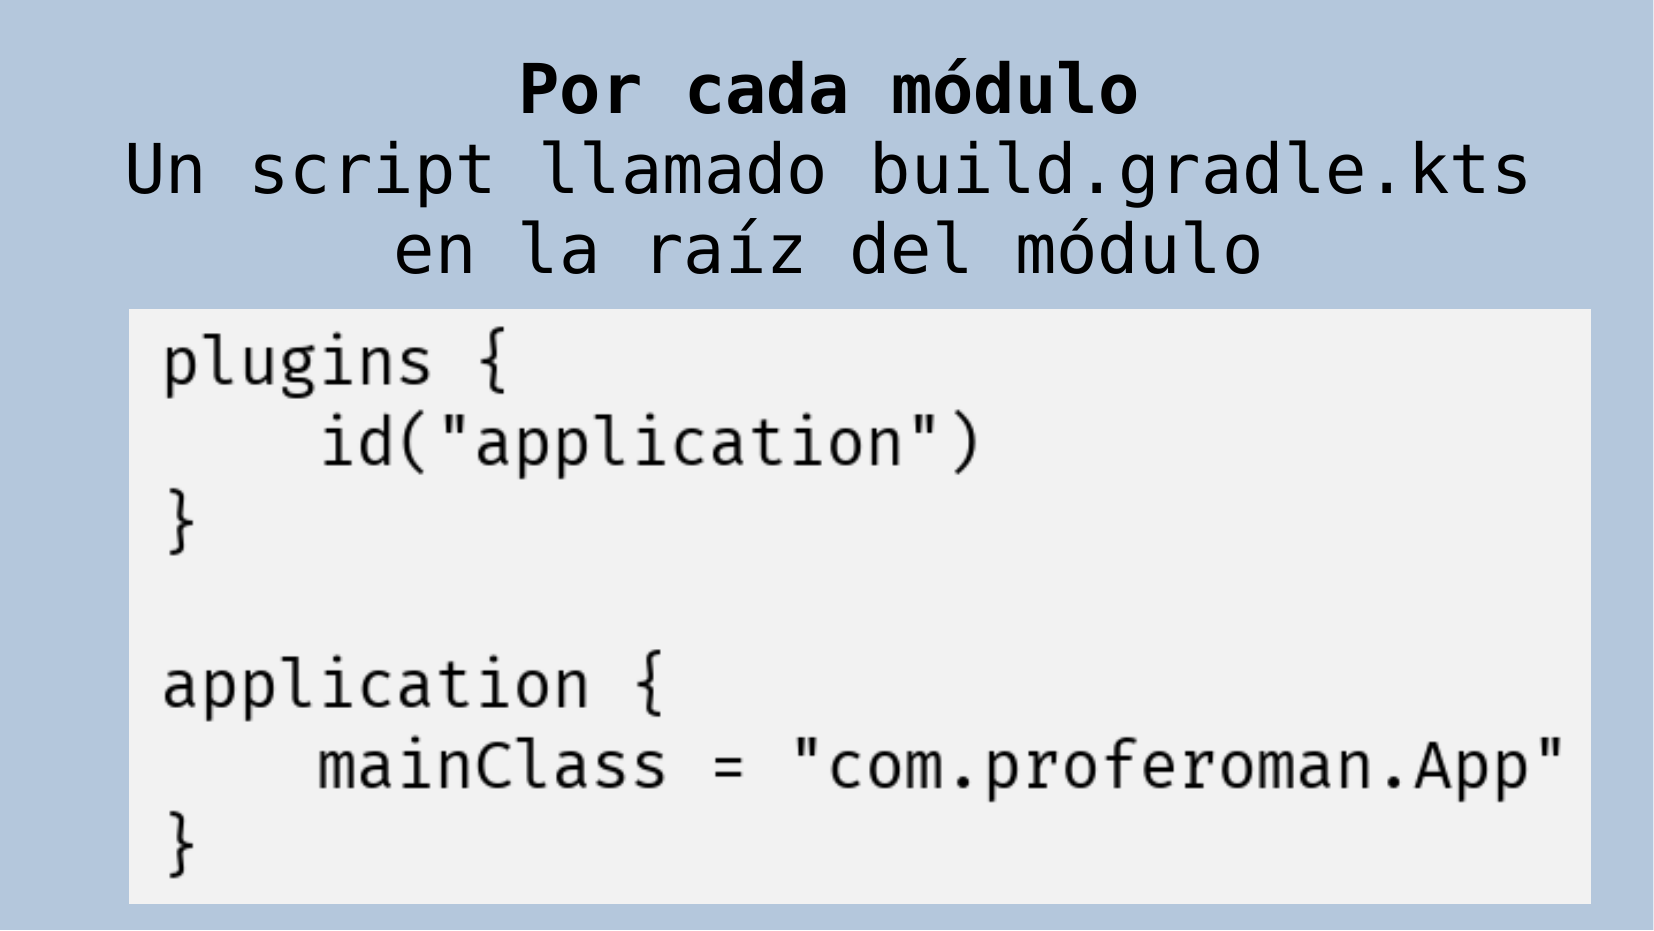

# Por cada módulo Un script llamado build.gradle.kts en la raíz del módulo